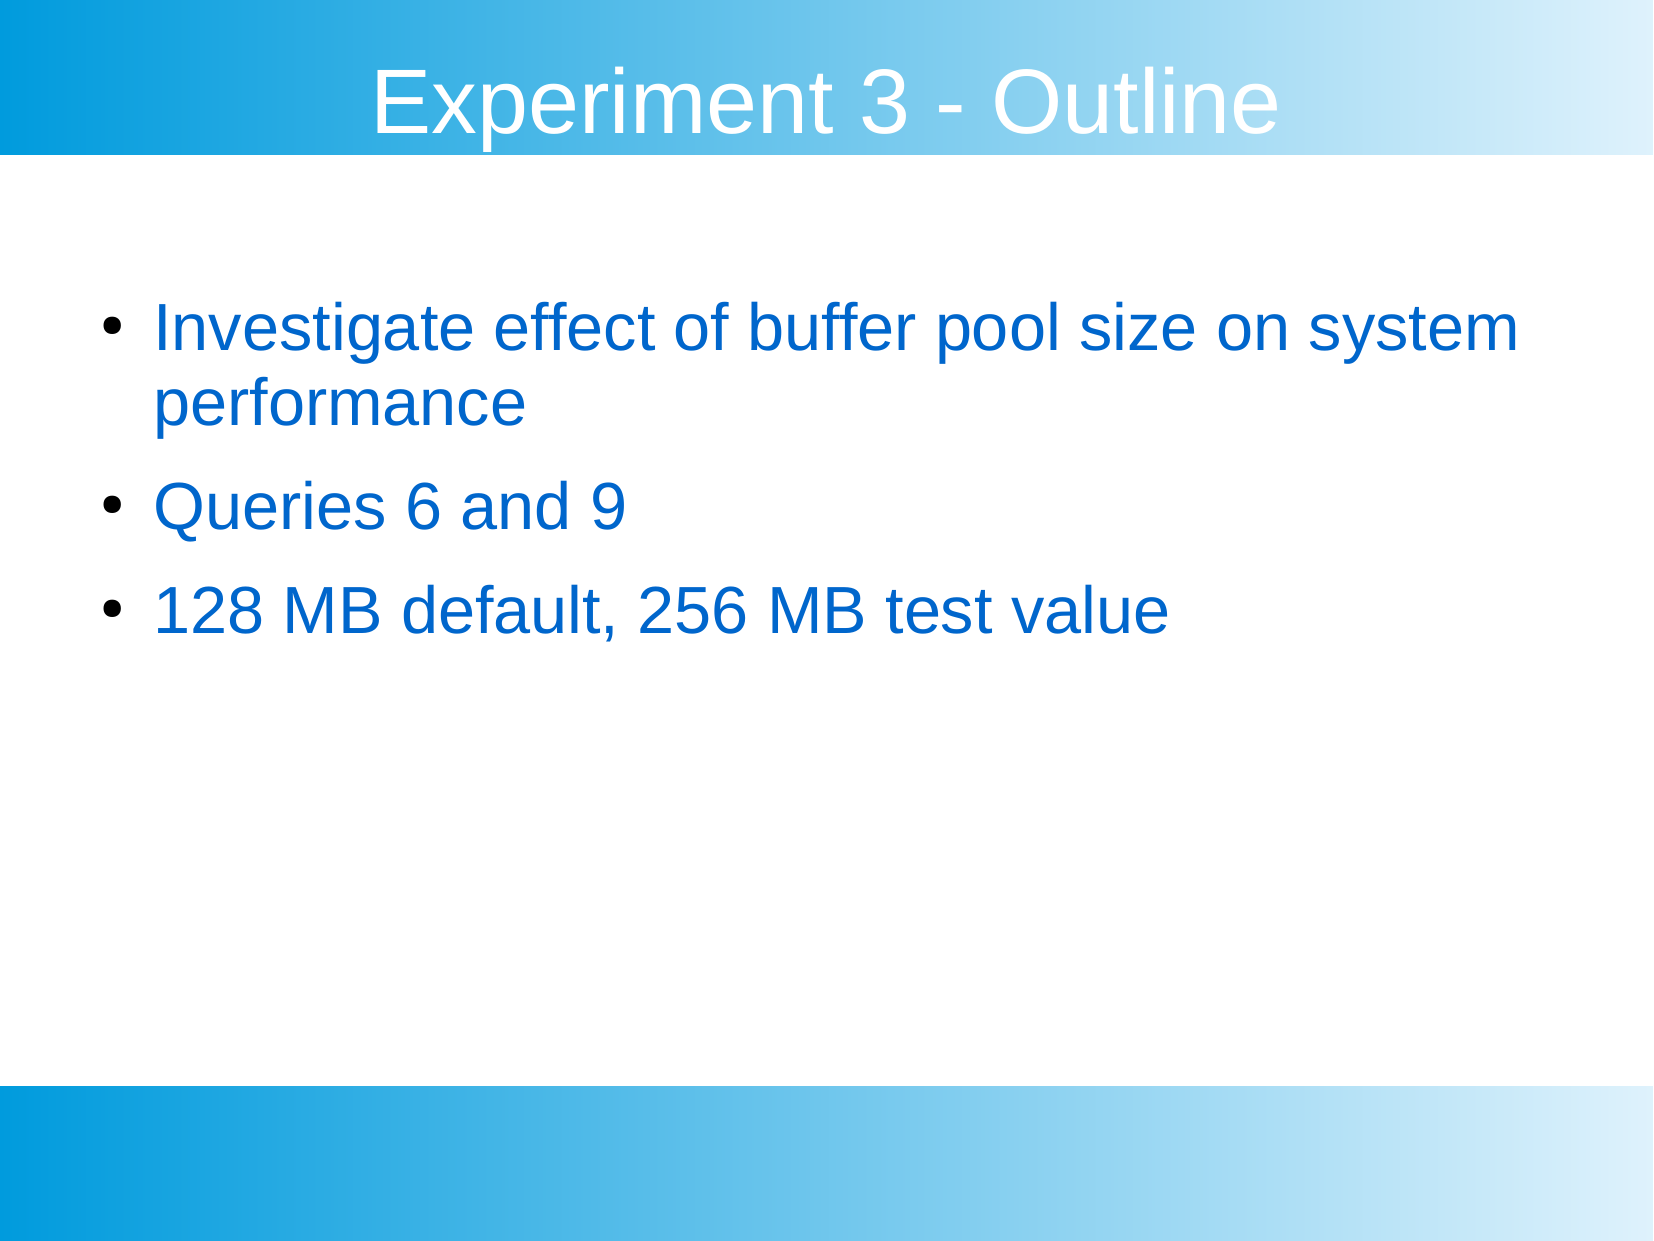

# Experiment 3 - Outline
Investigate effect of buffer pool size on system performance
Queries 6 and 9
128 MB default, 256 MB test value